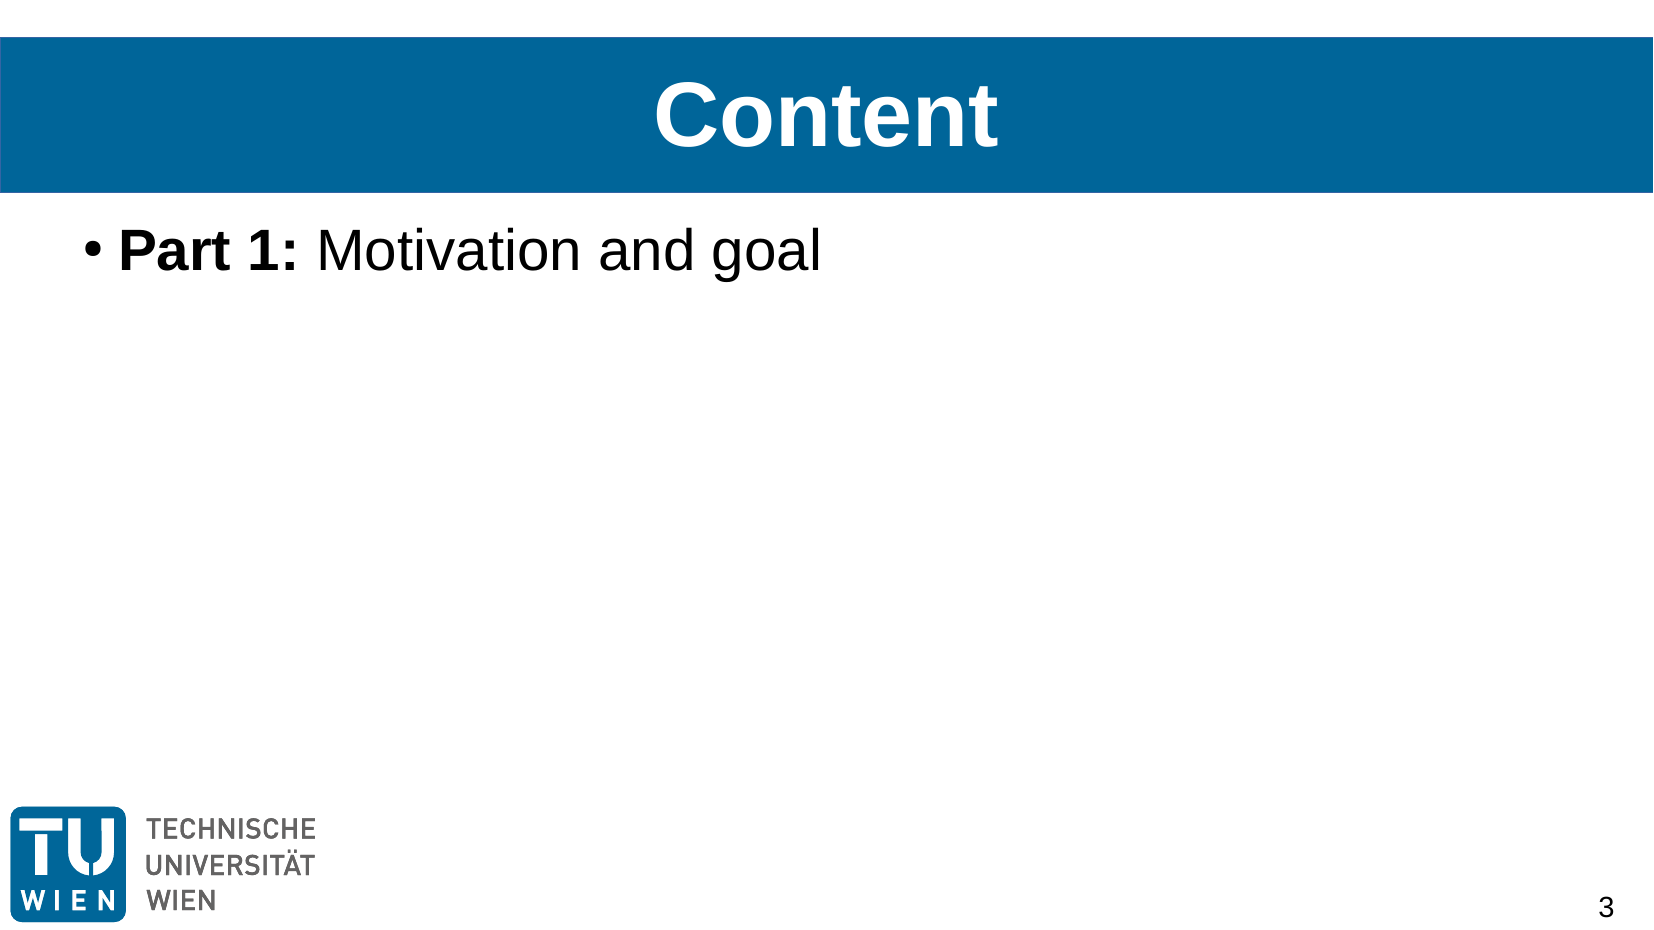

# Content
Part 1: Motivation and goal